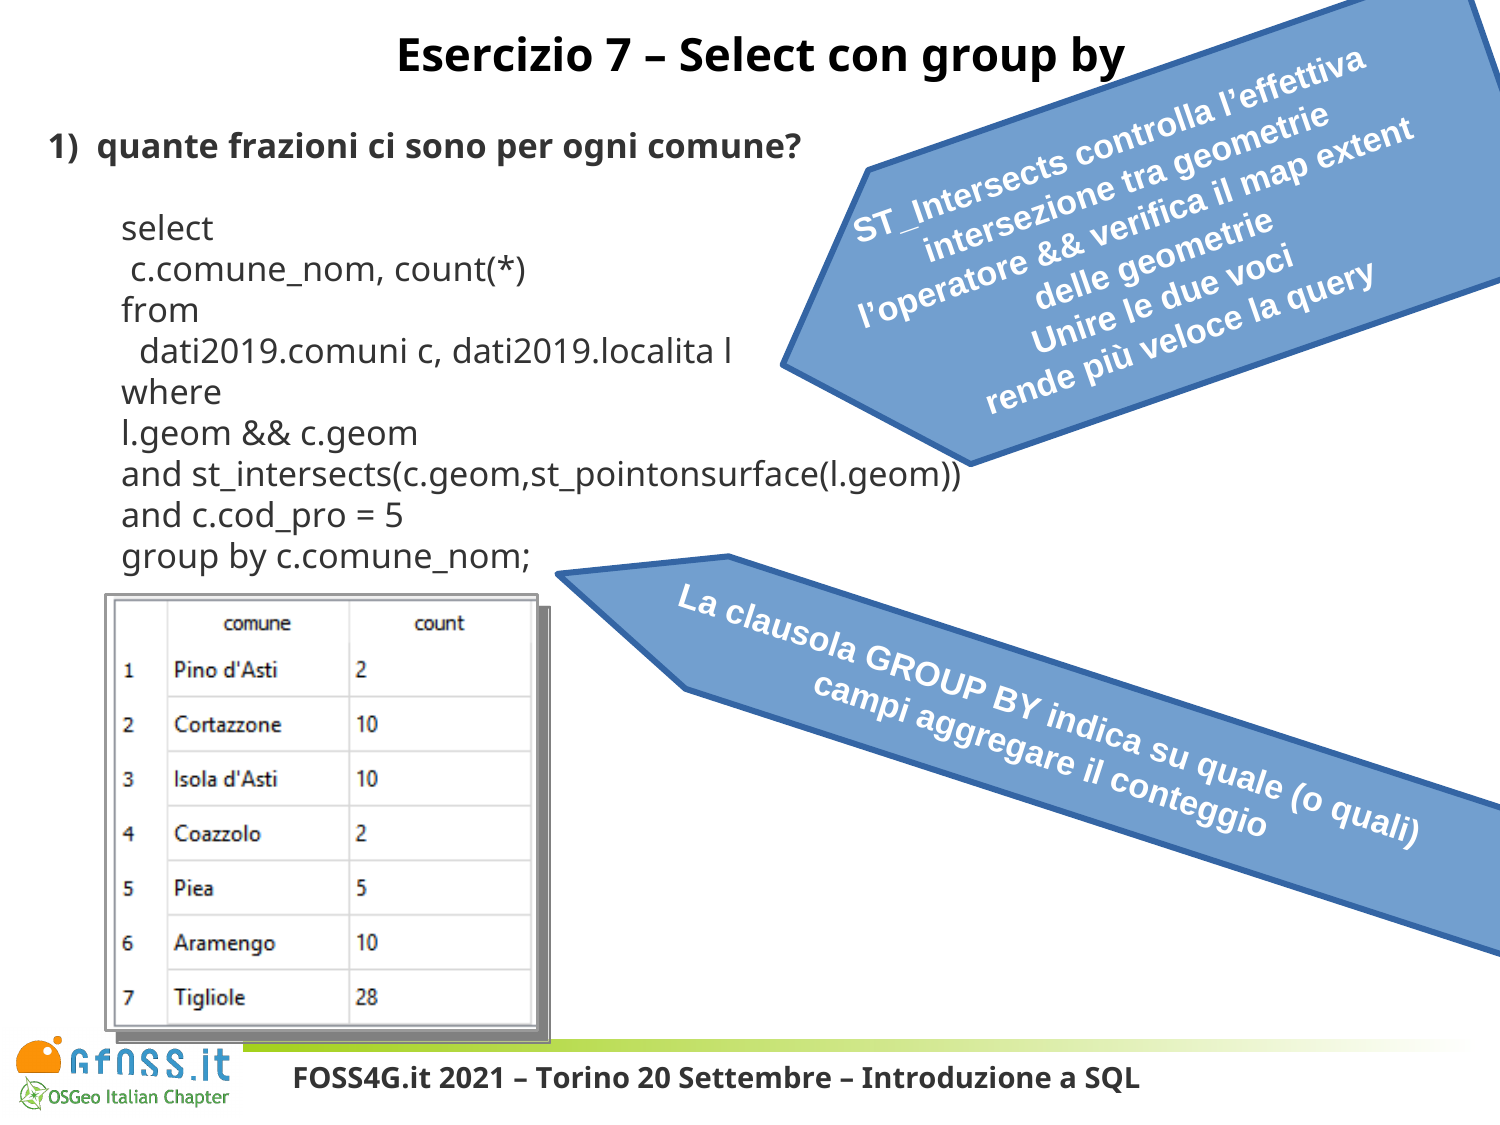

# Esercizio 7 – Select con group by
ST_Intersects controlla l’effettiva
intersezione tra geometrie
l’operatore && verifica il map extent
delle geometrie
Unire le due voci
rende più veloce la query
1) quante frazioni ci sono per ogni comune?
select
 c.comune_nom, count(*)
from
 dati2019.comuni c, dati2019.localita l
where
l.geom && c.geom
and st_intersects(c.geom,st_pointonsurface(l.geom))
and c.cod_pro = 5
group by c.comune_nom;
La clausola GROUP BY indica su quale (o quali)
campi aggregare il conteggio